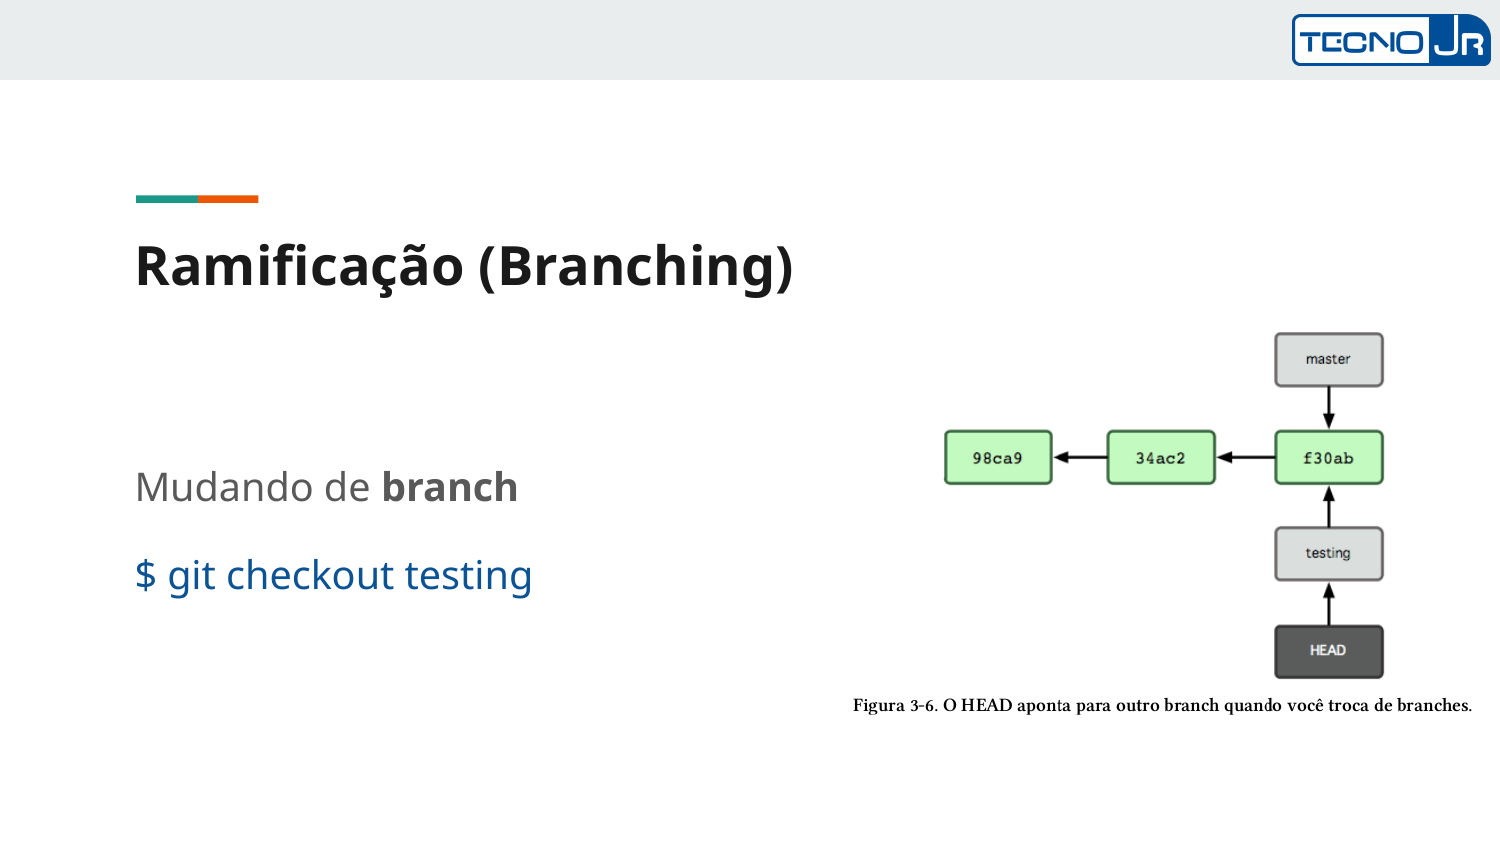

# Ramificação (Branching)
Mudando de branch
$ git checkout testing